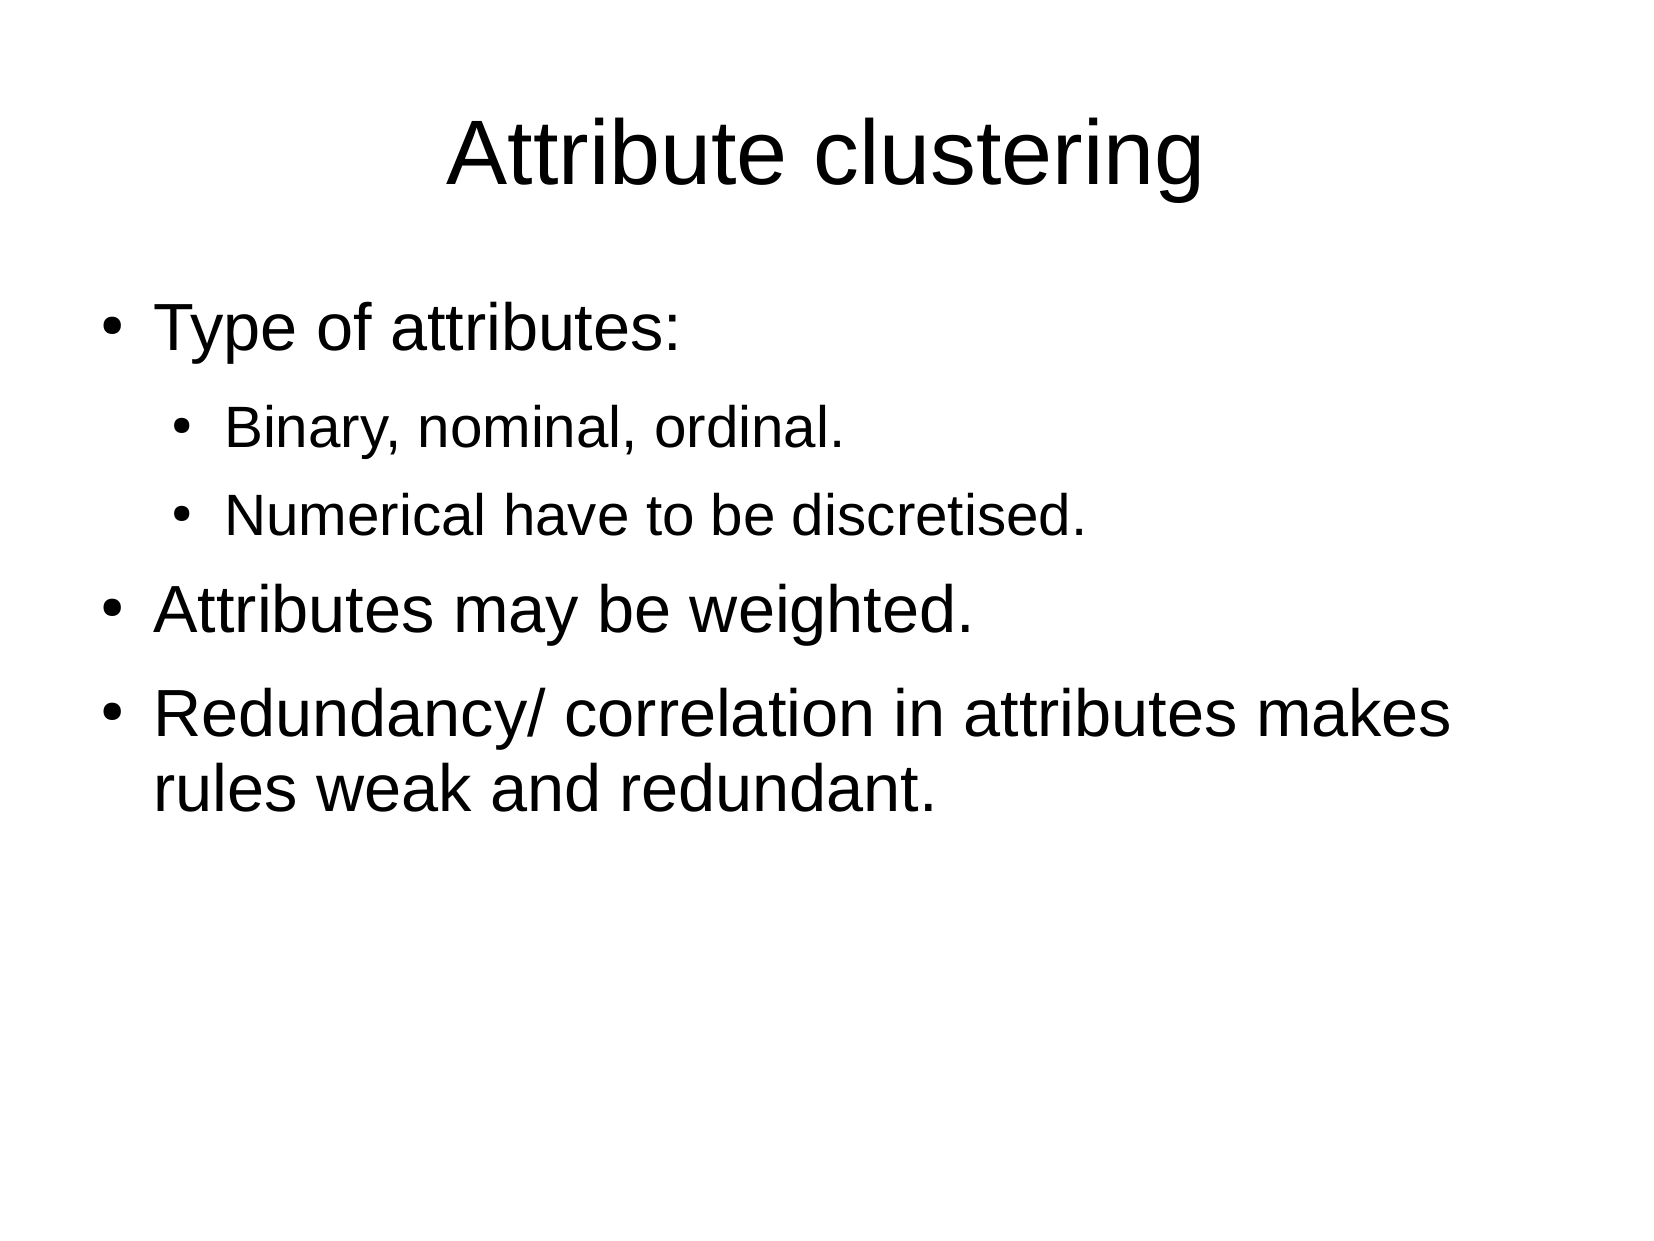

# Attribute clustering
Type of attributes:
Binary, nominal, ordinal.
Numerical have to be discretised.
Attributes may be weighted.
Redundancy/ correlation in attributes makes rules weak and redundant.